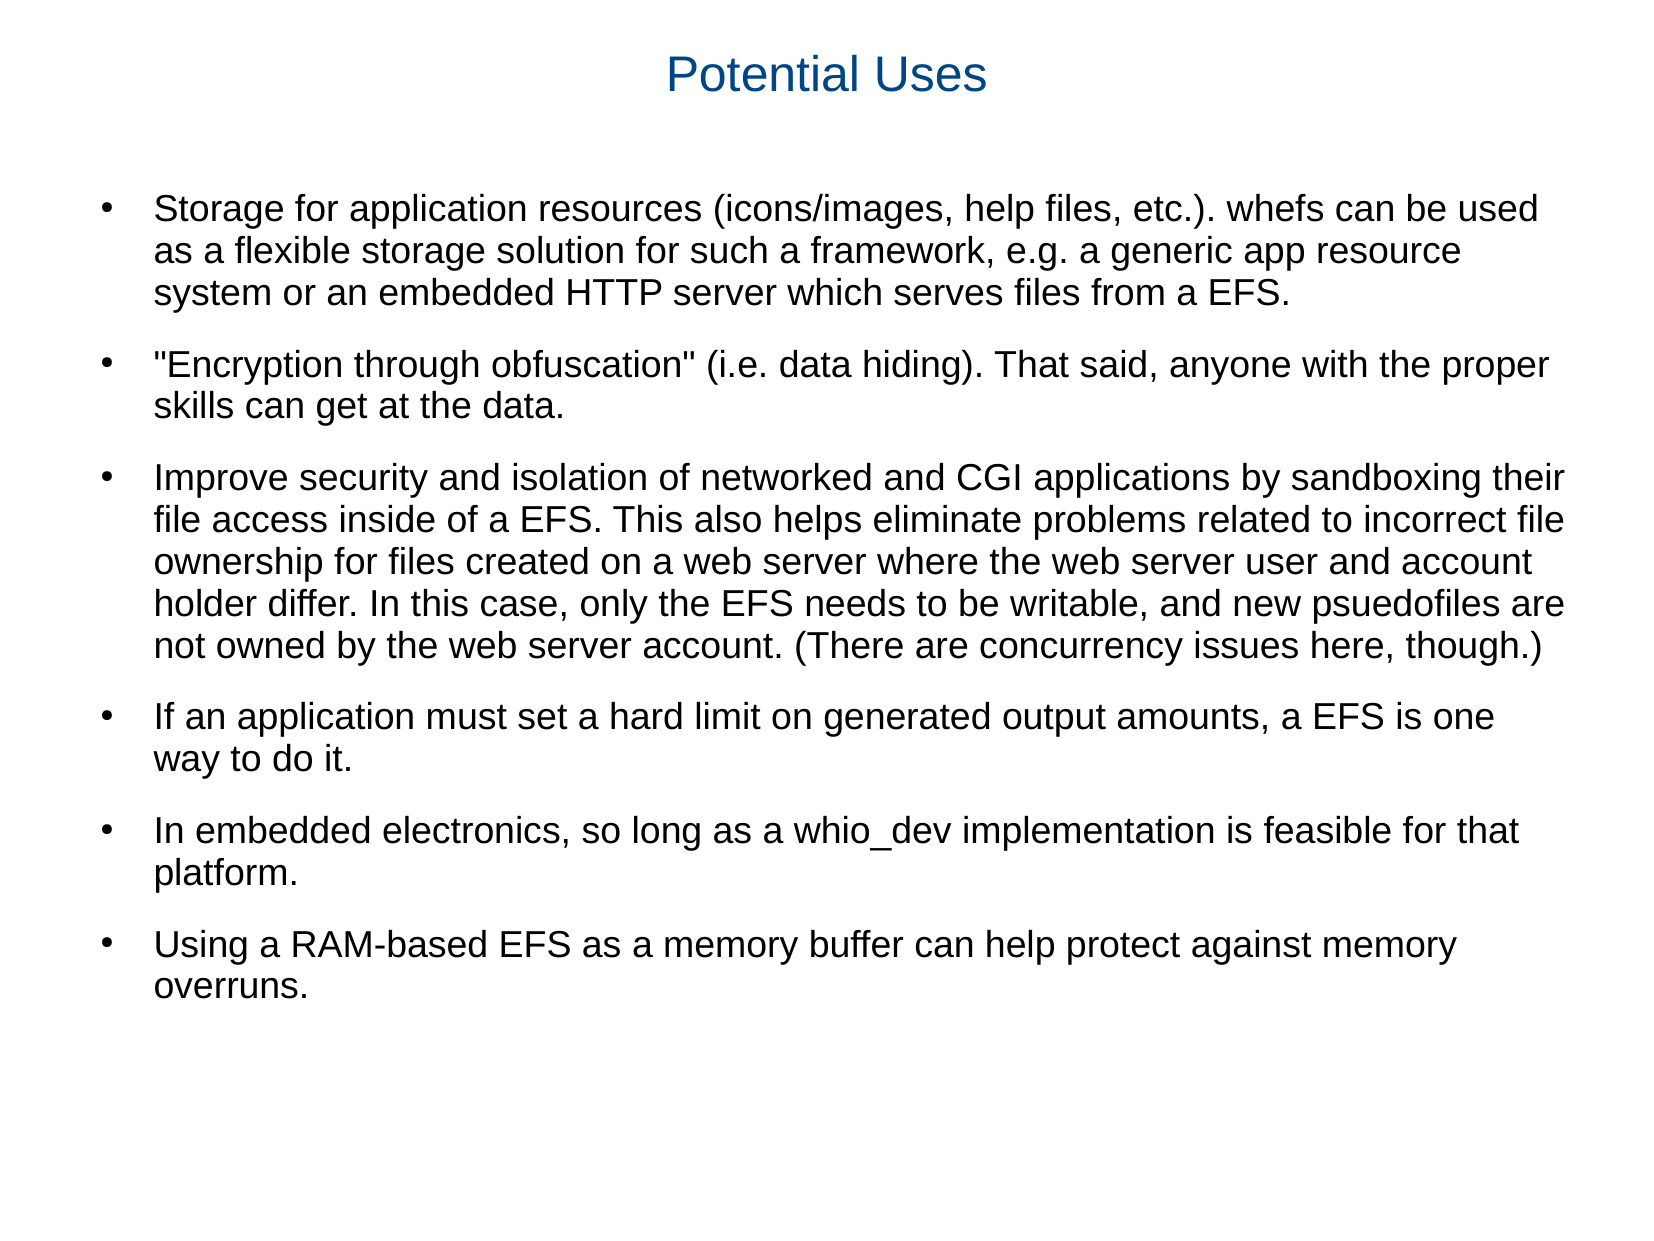

Potential Uses
# Storage for application resources (icons/images, help files, etc.). whefs can be used as a flexible storage solution for such a framework, e.g. a generic app resource system or an embedded HTTP server which serves files from a EFS.
"Encryption through obfuscation" (i.e. data hiding). That said, anyone with the proper skills can get at the data.
Improve security and isolation of networked and CGI applications by sandboxing their file access inside of a EFS. This also helps eliminate problems related to incorrect file ownership for files created on a web server where the web server user and account holder differ. In this case, only the EFS needs to be writable, and new psuedofiles are not owned by the web server account. (There are concurrency issues here, though.)
If an application must set a hard limit on generated output amounts, a EFS is one way to do it.
In embedded electronics, so long as a whio_dev implementation is feasible for that platform.
Using a RAM-based EFS as a memory buffer can help protect against memory overruns.